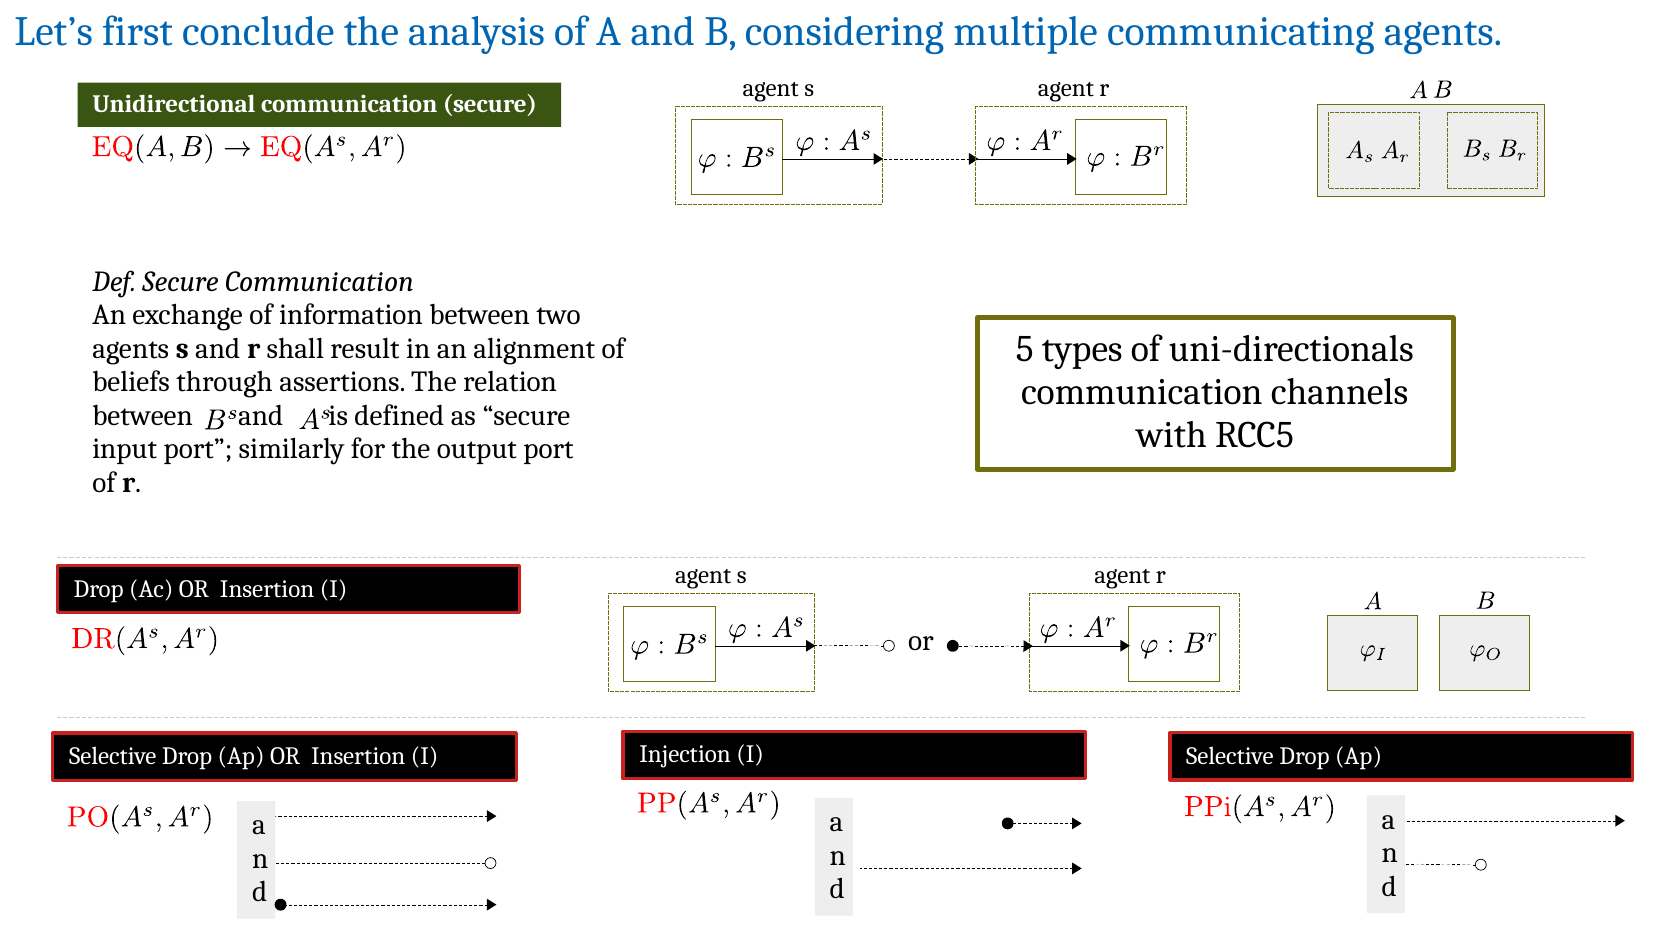

Let’s first conclude the analysis of A and B, considering multiple communicating agents.
agent s
agent r
Unidirectional communication (secure)
Def. Secure Communication
An exchange of information between two agents s and r shall result in an alignment of beliefs through assertions. The relation between and is defined as “secure input port”; similarly for the output port
of r.
5 types of uni-directionals communication channels with RCC5
agent s
agent r
Drop (Ac) OR Insertion (I)
or
Injection (I)
Selective Drop (Ap)
Selective Drop (Ap) OR Insertion (I)
and
and
and